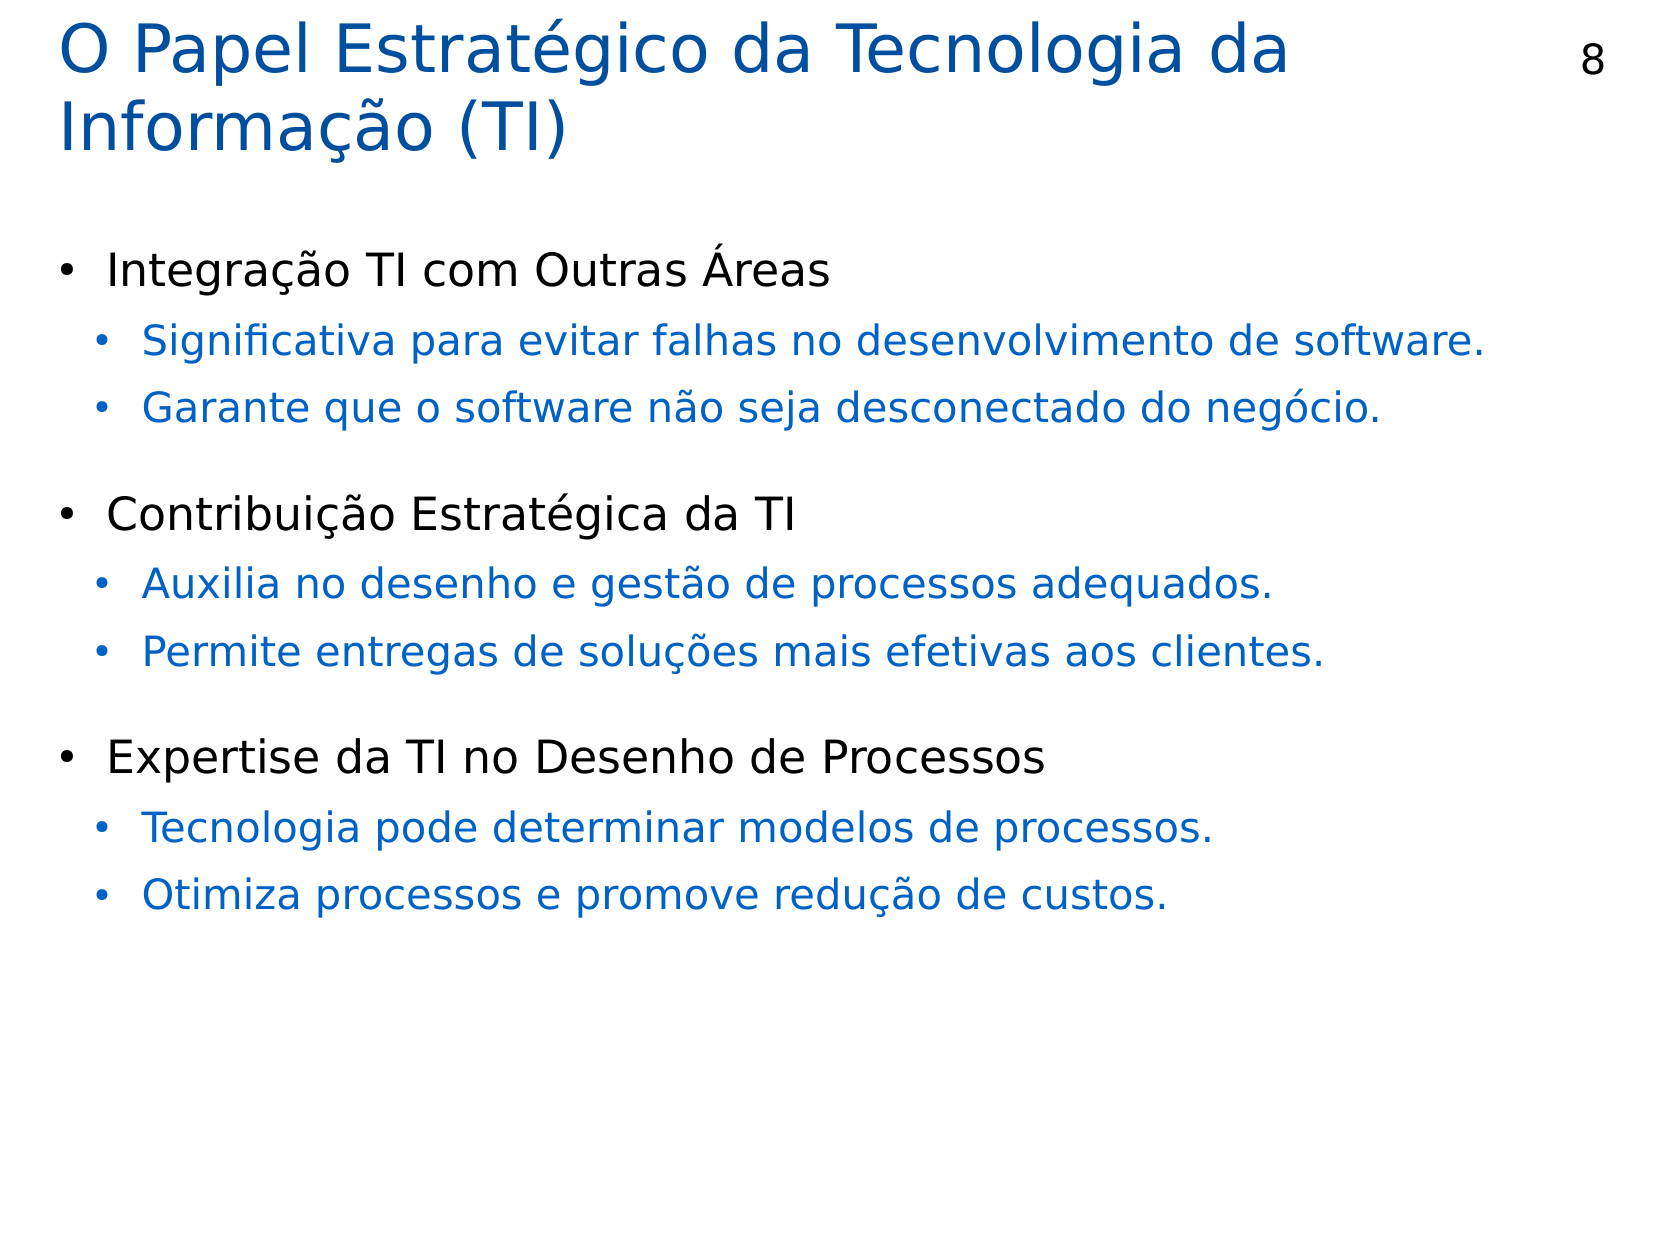

# O Papel Estratégico da Tecnologia da Informação (TI)
8
Integração TI com Outras Áreas
Significativa para evitar falhas no desenvolvimento de software.
Garante que o software não seja desconectado do negócio.
Contribuição Estratégica da TI
Auxilia no desenho e gestão de processos adequados.
Permite entregas de soluções mais efetivas aos clientes.
Expertise da TI no Desenho de Processos
Tecnologia pode determinar modelos de processos.
Otimiza processos e promove redução de custos.